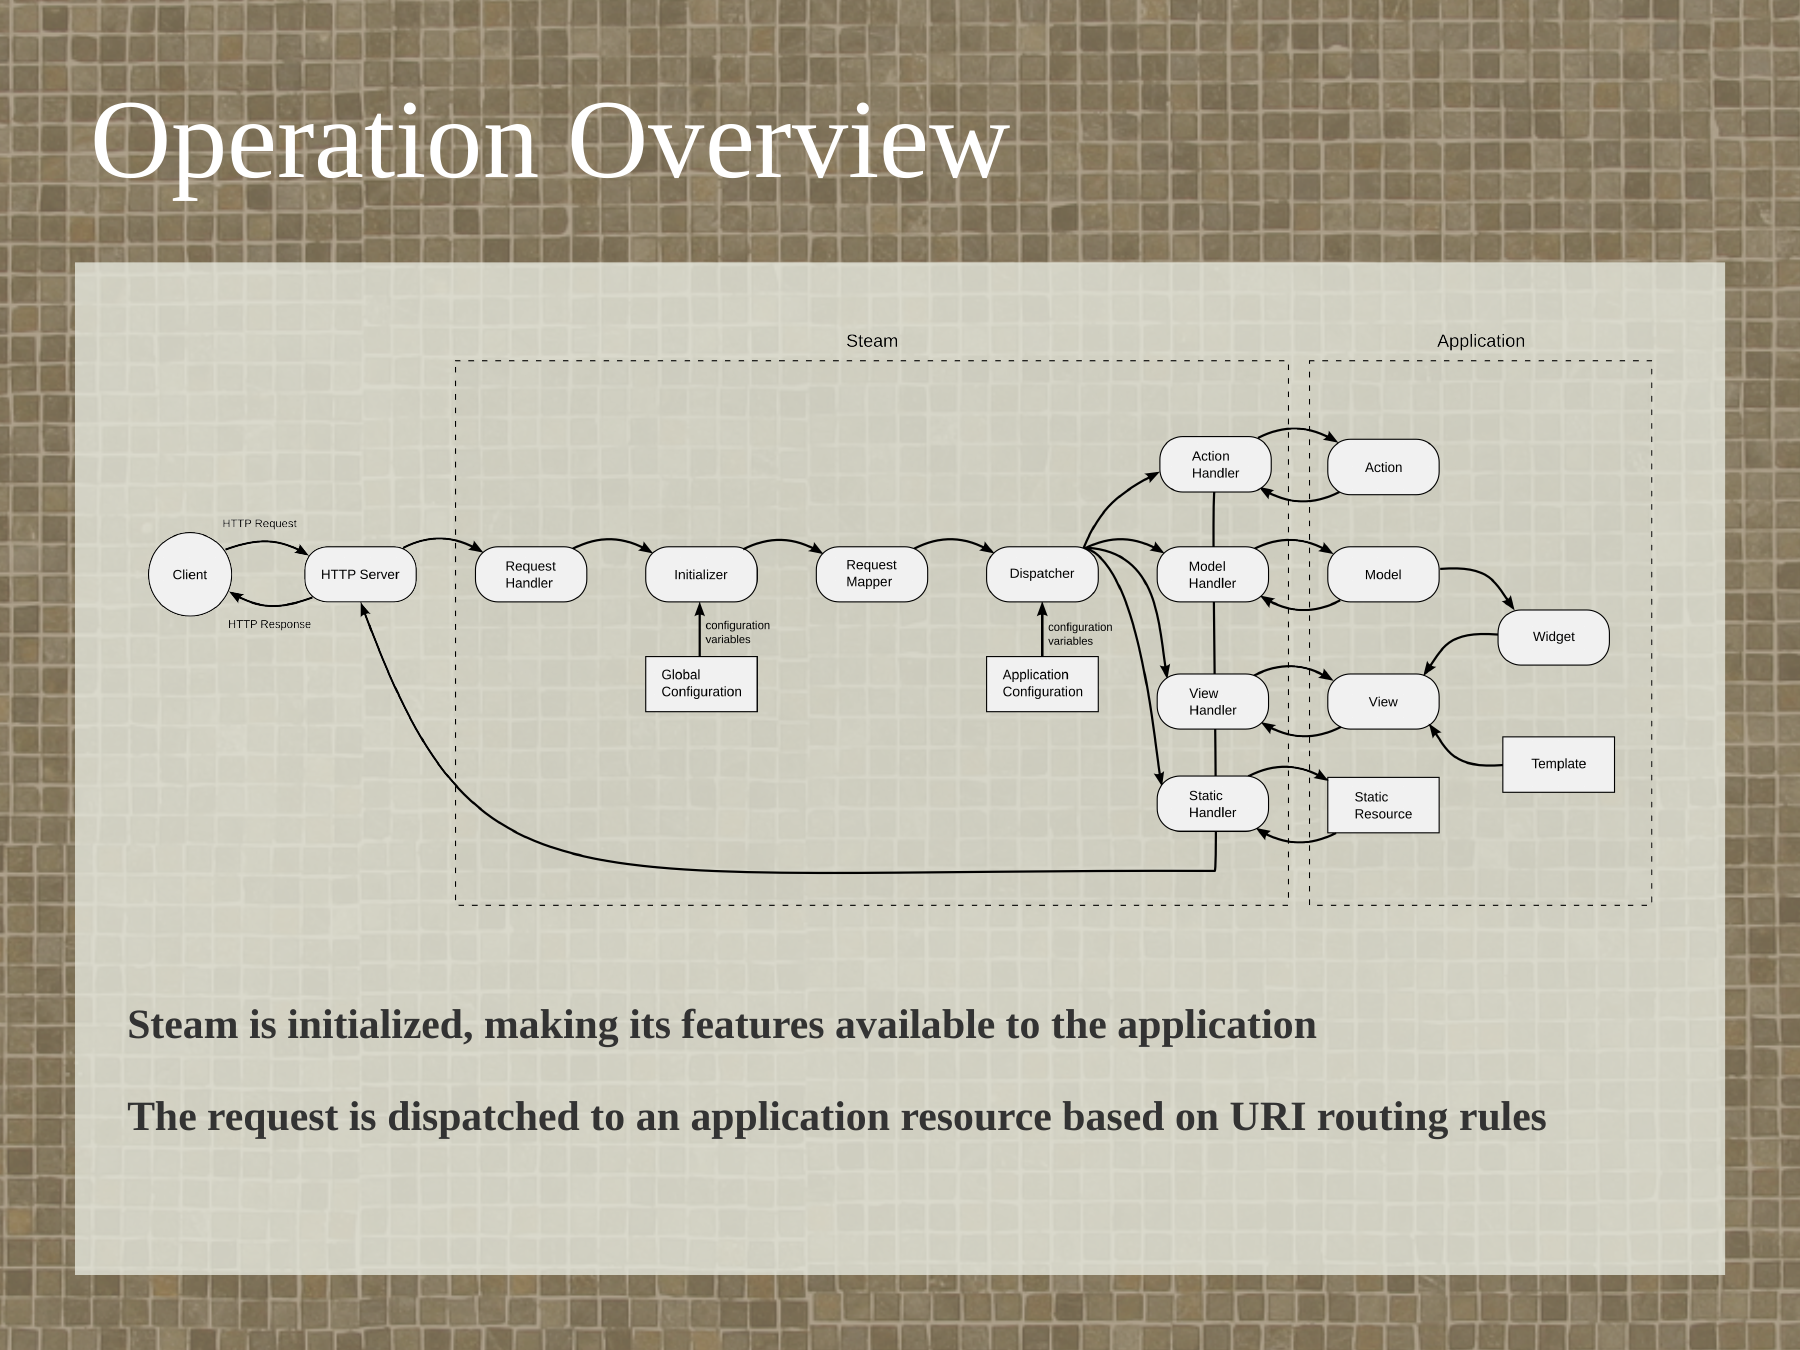

# Operation Overview
Steam is initialized, making its features available to the application
The request is dispatched to an application resource based on URI routing rules